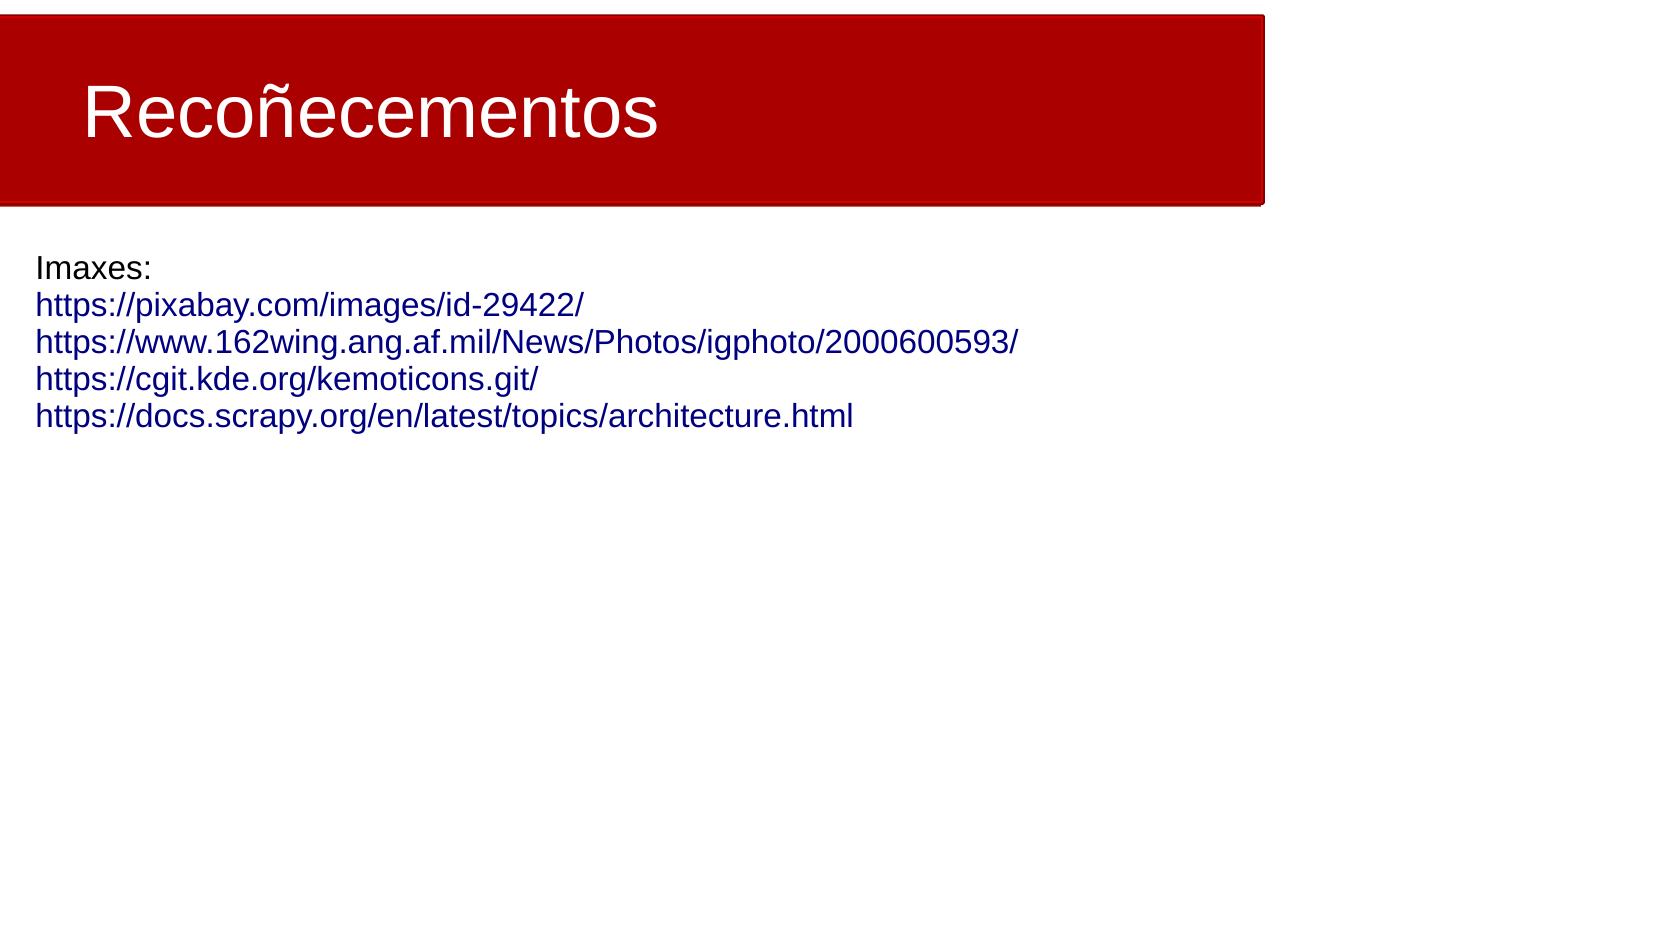

# Recoñecementos
Imaxes:
https://pixabay.com/images/id-29422/
https://www.162wing.ang.af.mil/News/Photos/igphoto/2000600593/
https://cgit.kde.org/kemoticons.git/
https://docs.scrapy.org/en/latest/topics/architecture.html